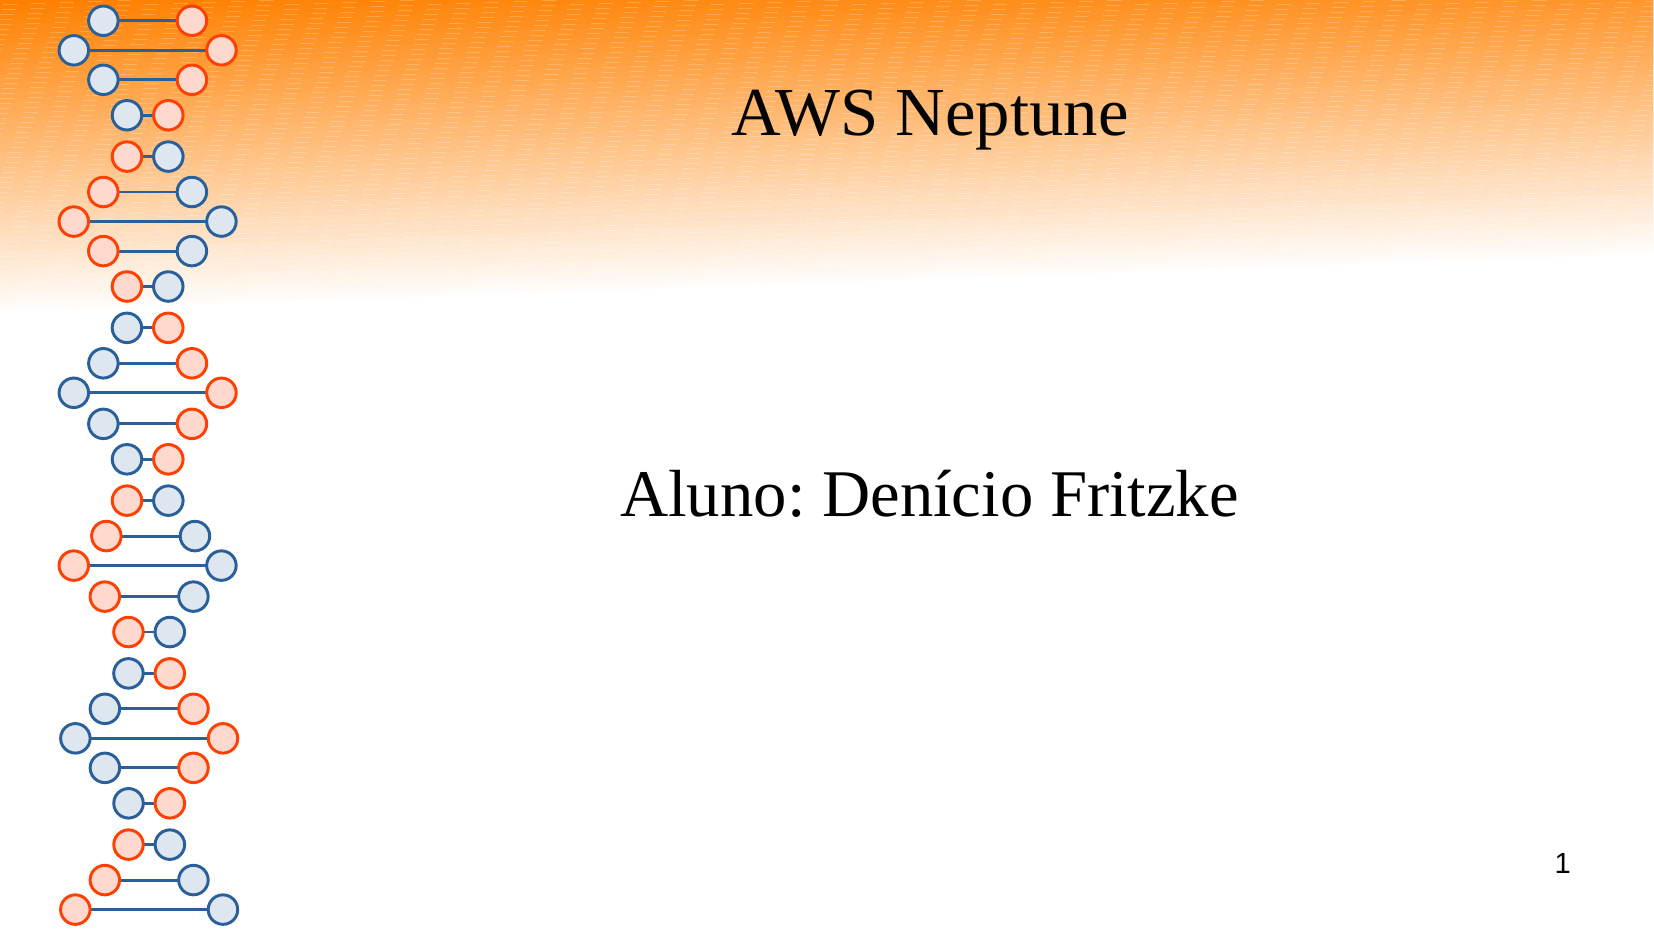

# AWS Neptune
Aluno: Denício Fritzke
1